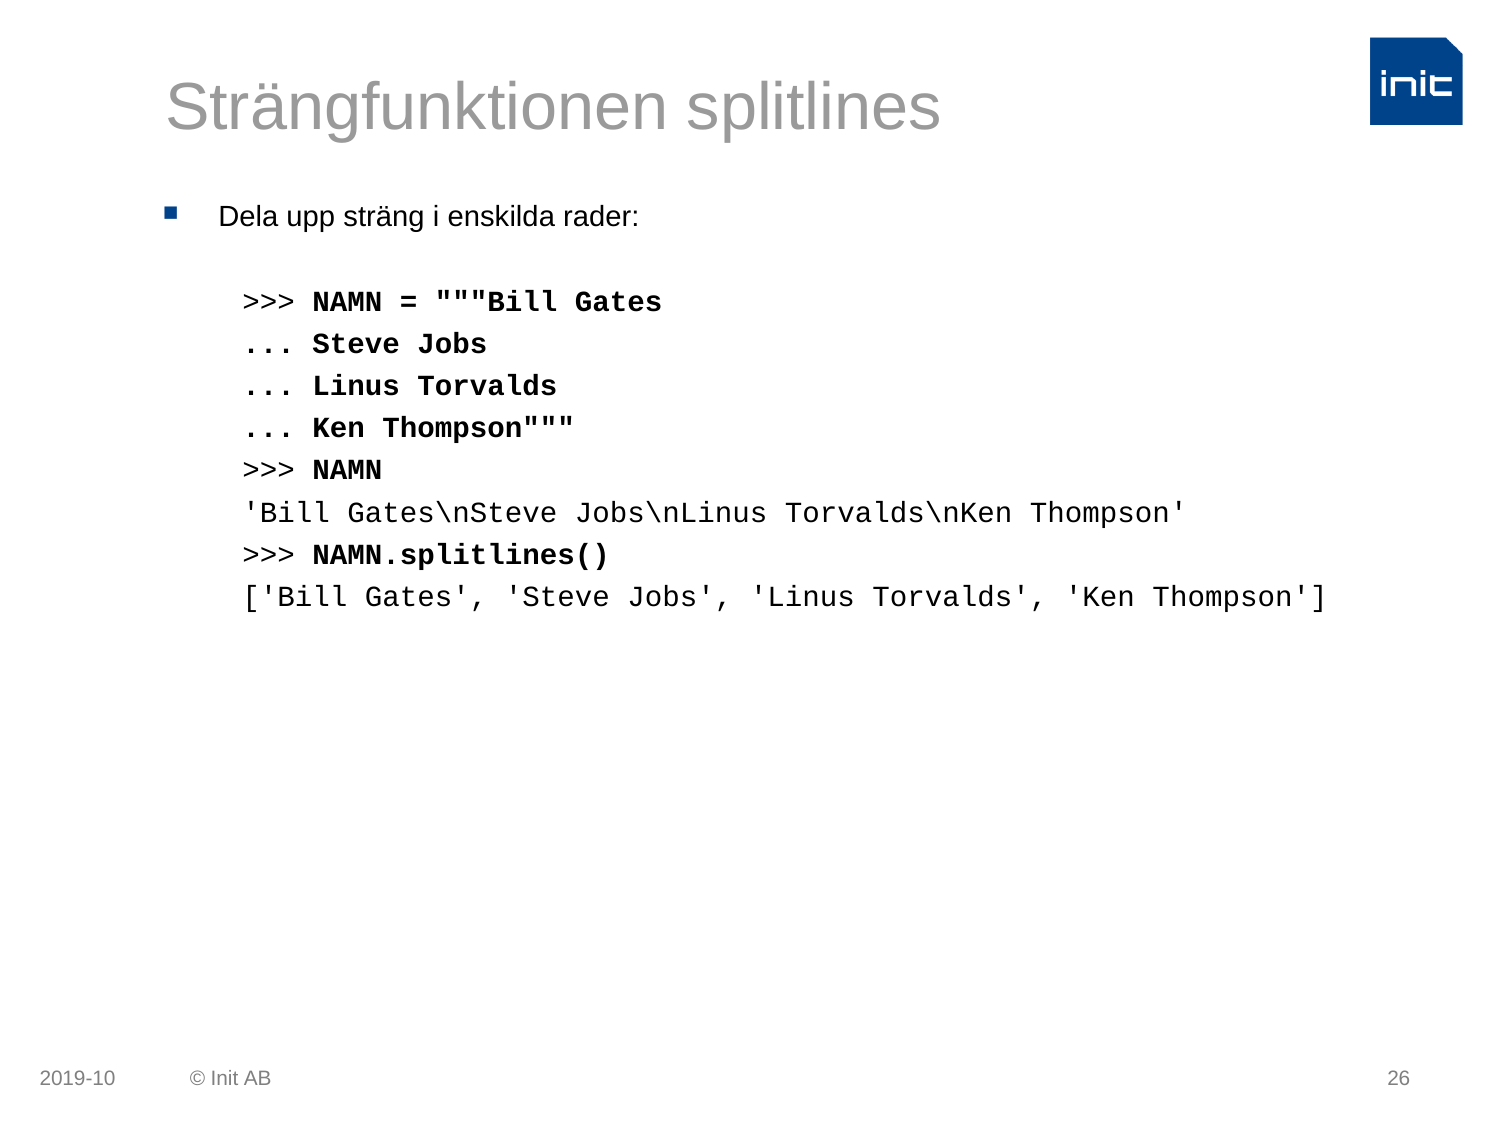

Strängfunktionen splitlines
Dela upp sträng i enskilda rader:
>>> NAMN = """Bill Gates
... Steve Jobs
... Linus Torvalds
... Ken Thompson"""
>>> NAMN
'Bill Gates\nSteve Jobs\nLinus Torvalds\nKen Thompson'
>>> NAMN.splitlines()
['Bill Gates', 'Steve Jobs', 'Linus Torvalds', 'Ken Thompson']
2019-10
© Init AB